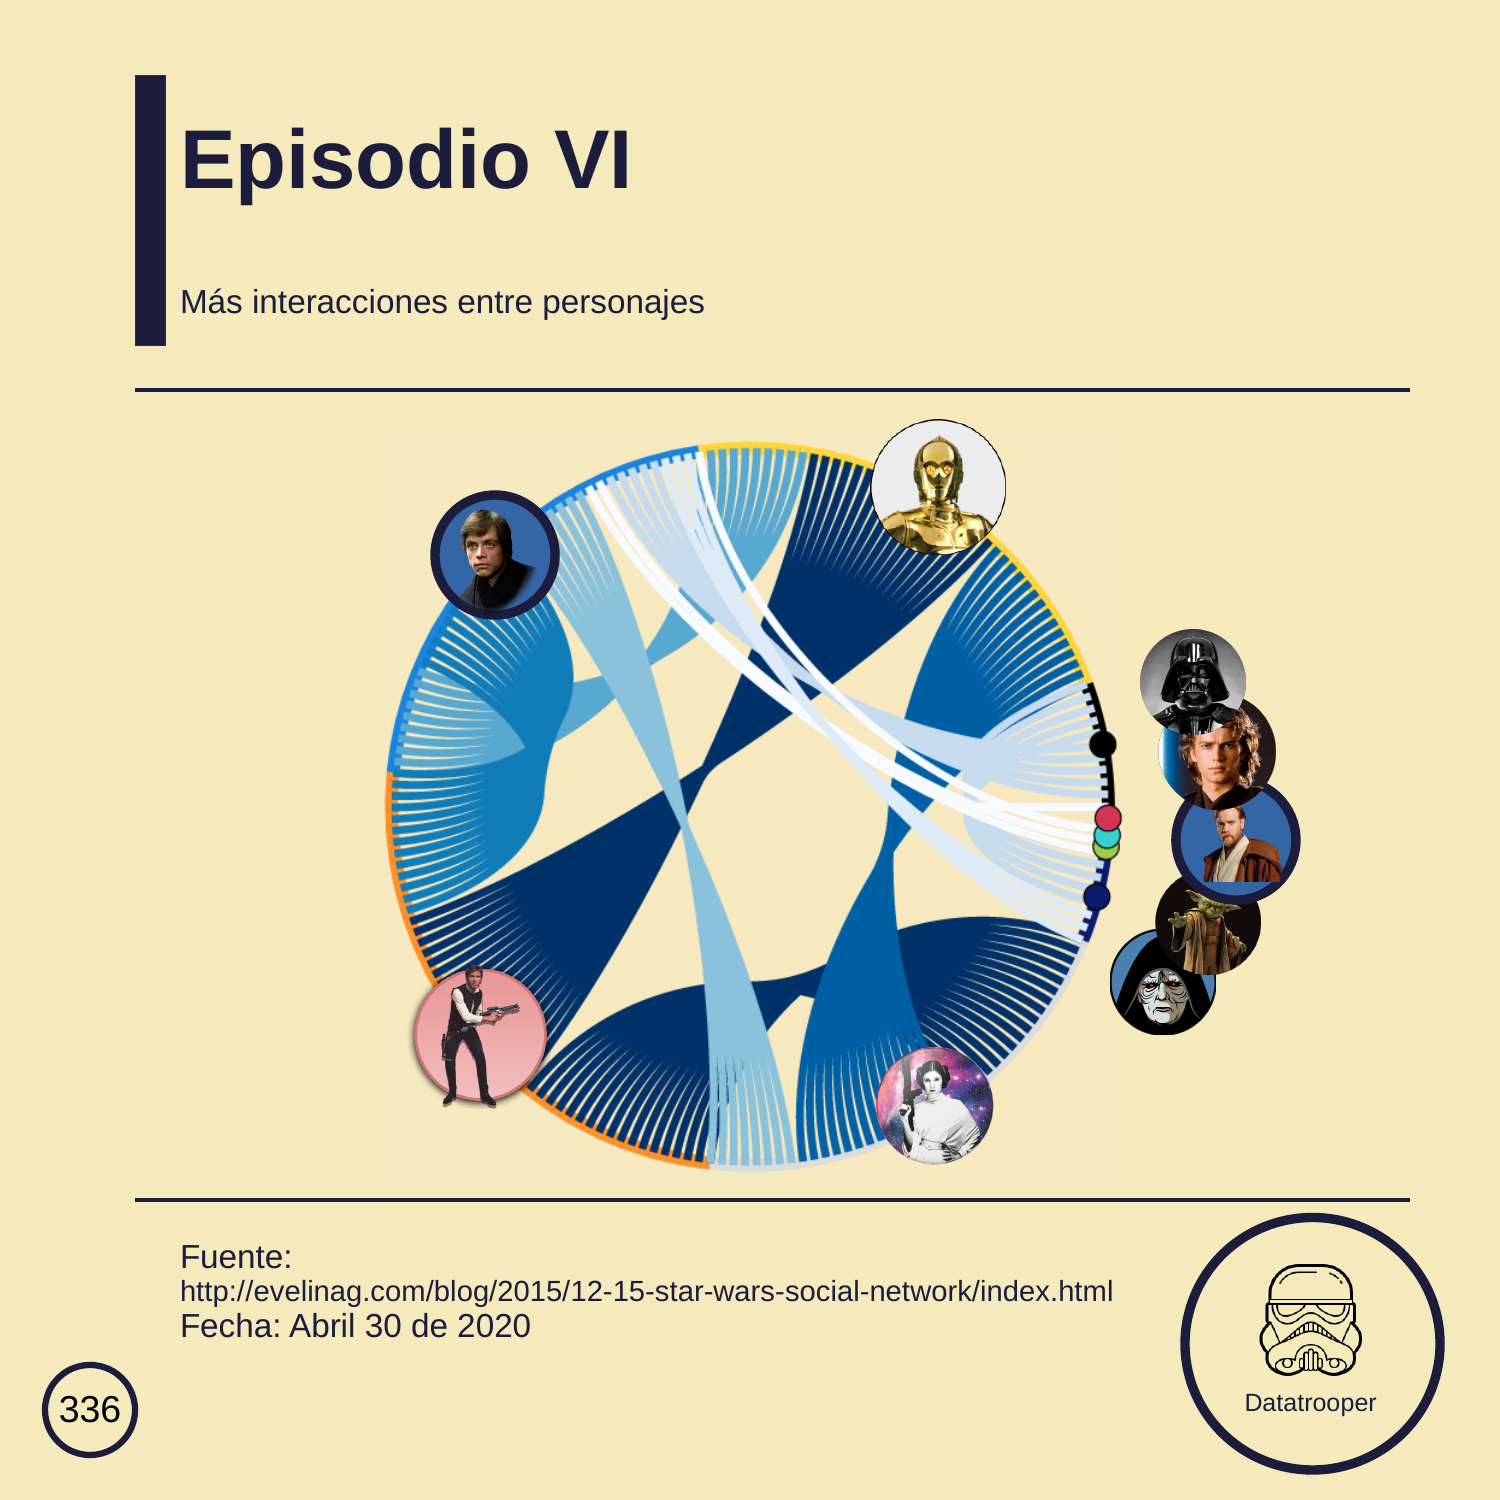

# Episodio VI
Más interacciones entre personajes
Fuente: http://evelinag.com/blog/2015/12-15-star-wars-social-network/index.html
Fecha: Abril 30 de 2020
336
Datatrooper